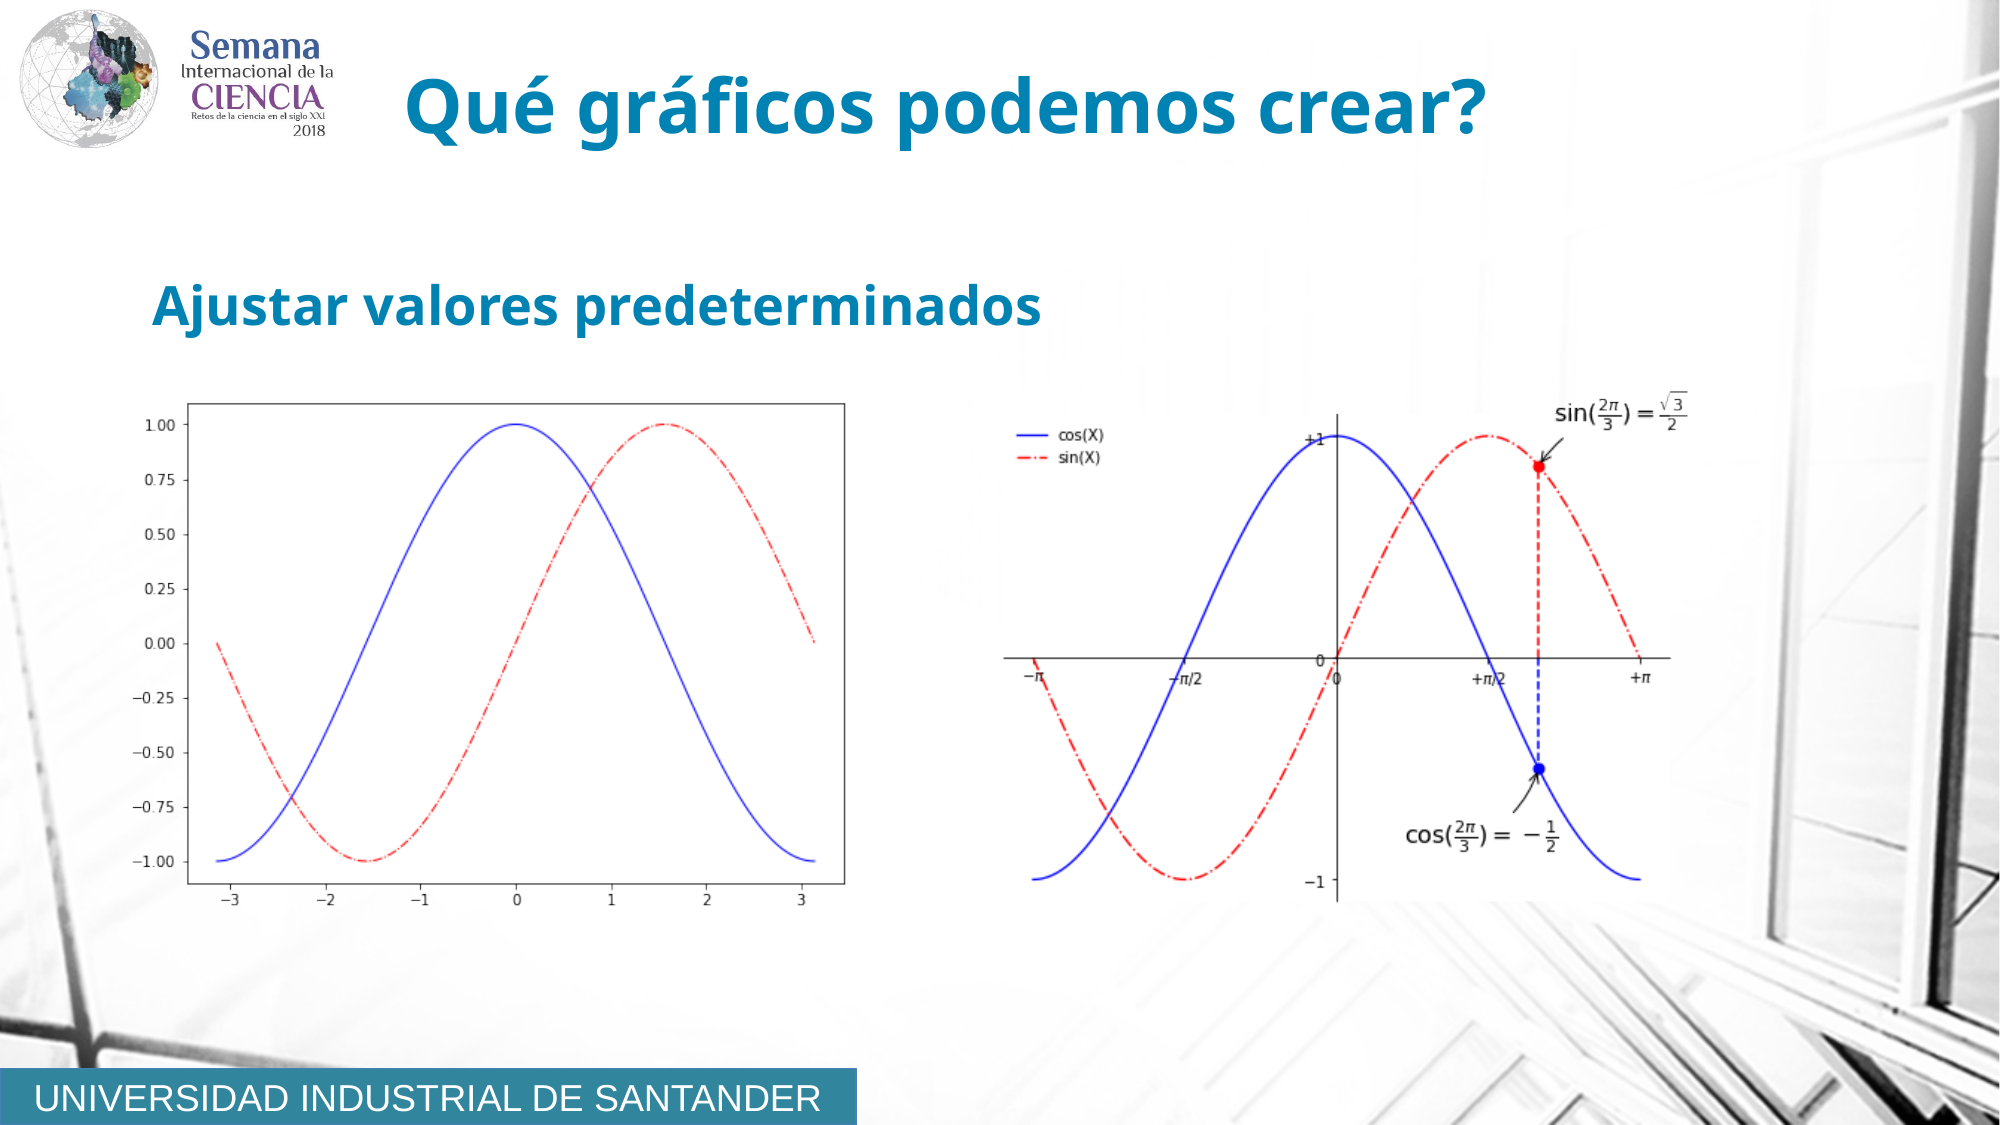

Qué gráficos podemos crear?
Ajustar valores predeterminados
UNIVERSIDAD INDUSTRIAL DE SANTANDER